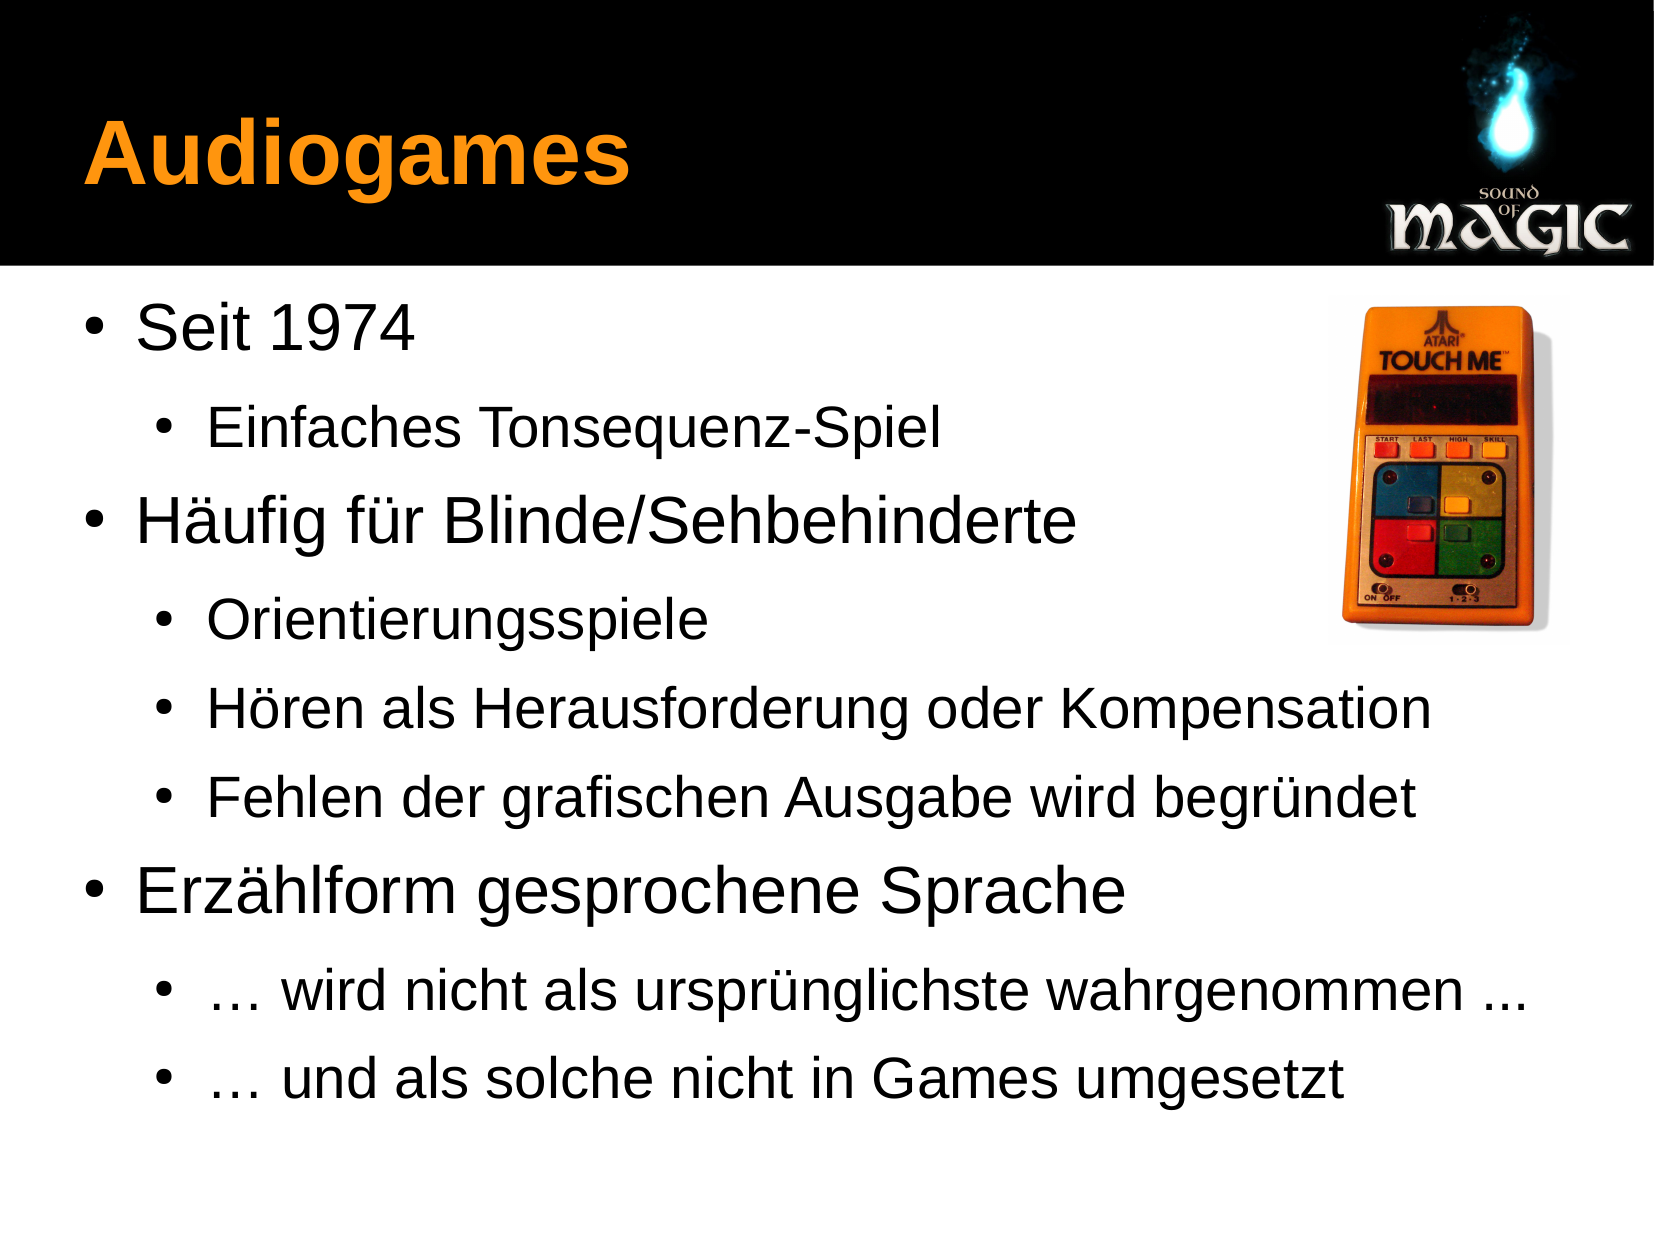

# Audiogames
Seit 1974
Einfaches Tonsequenz-Spiel
Häufig für Blinde/Sehbehinderte
Orientierungsspiele
Hören als Herausforderung oder Kompensation
Fehlen der grafischen Ausgabe wird begründet
Erzählform gesprochene Sprache
… wird nicht als ursprünglichste wahrgenommen ...
… und als solche nicht in Games umgesetzt